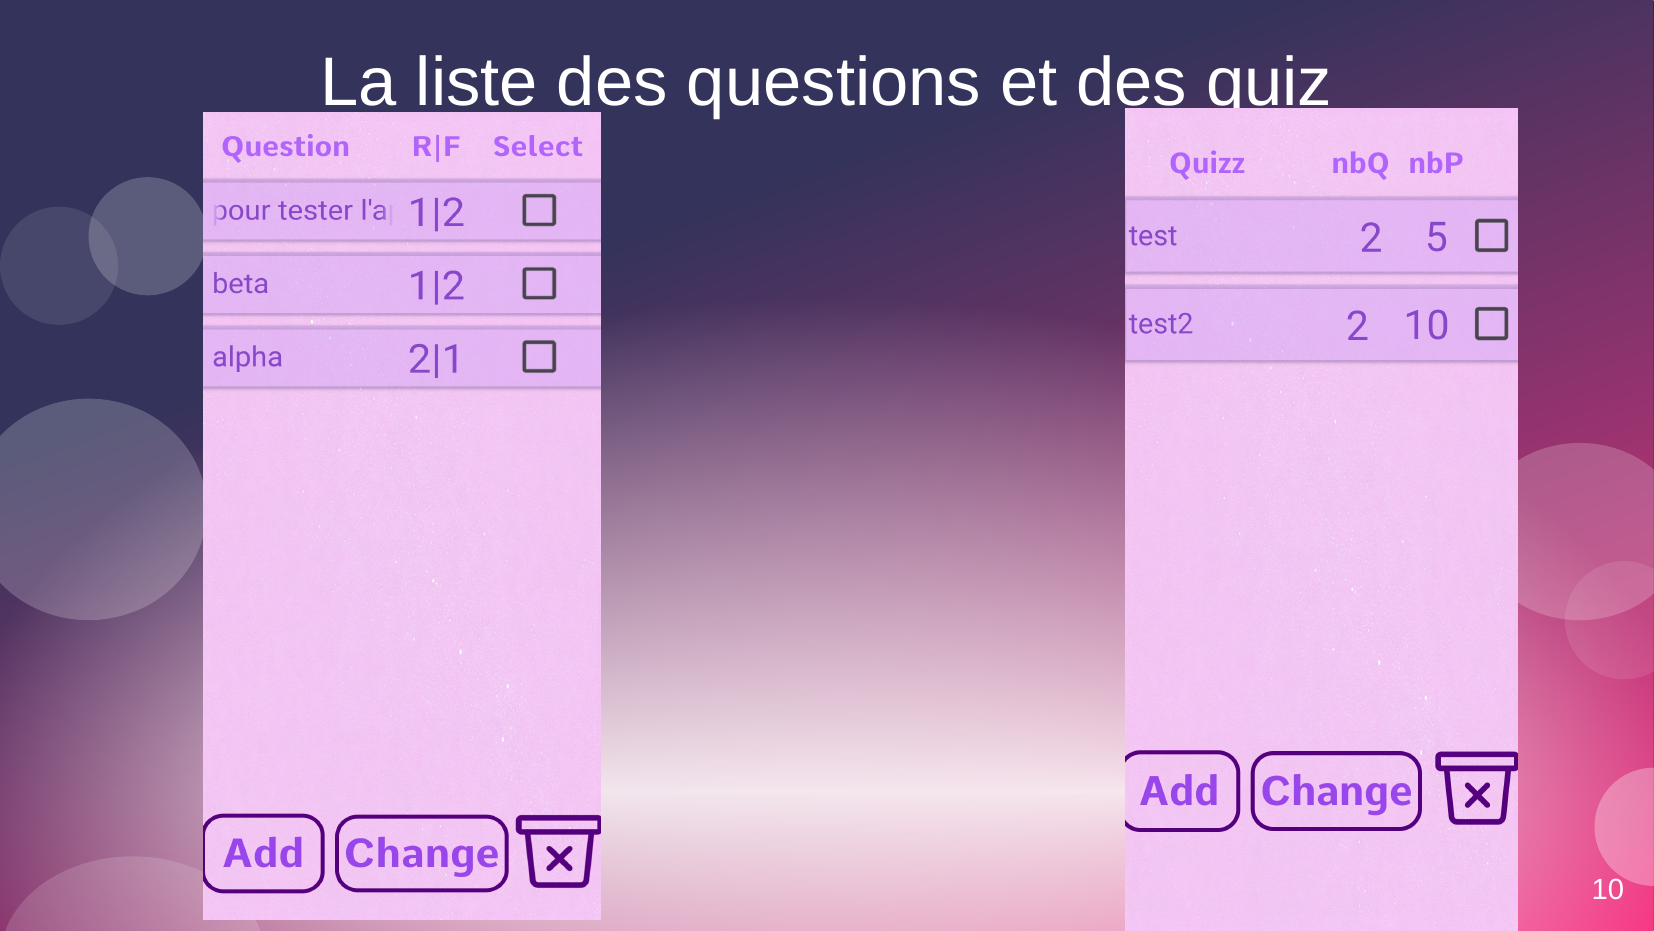

# La liste des questions et des quiz
10